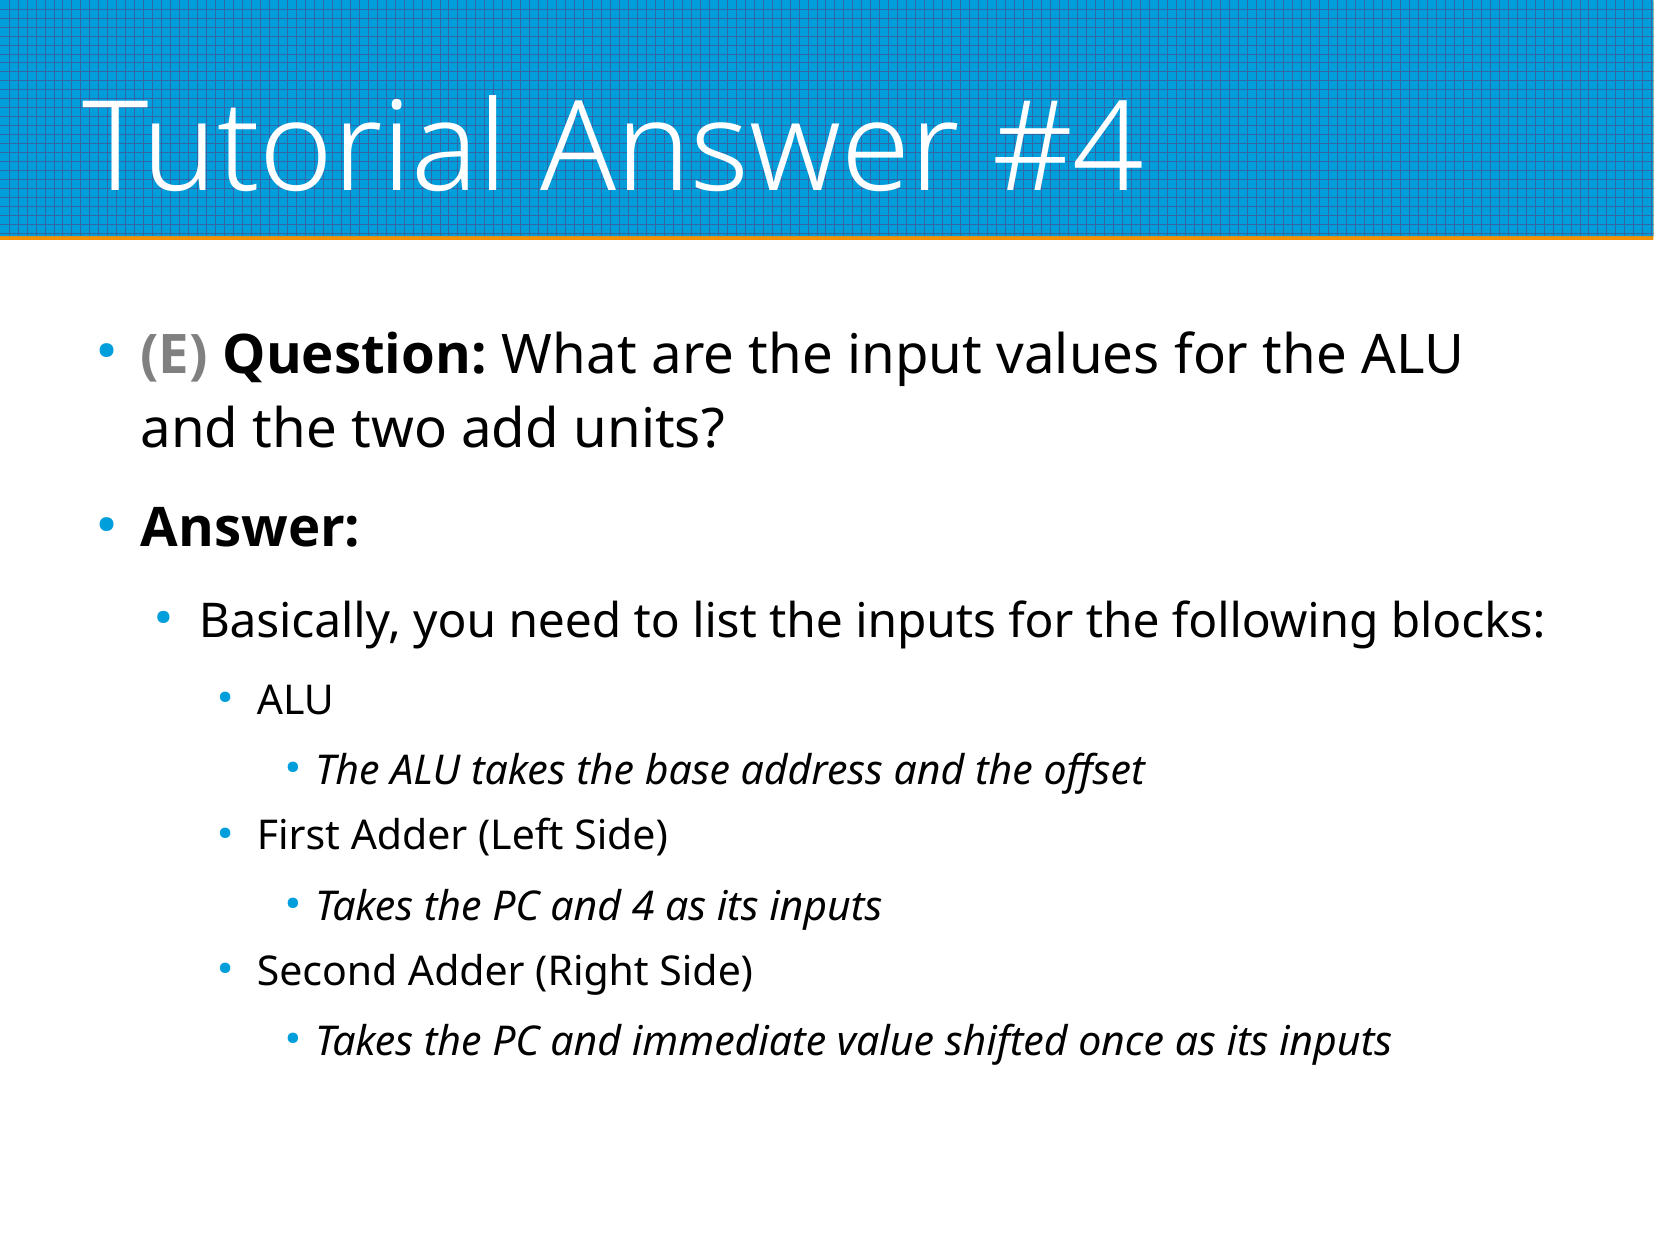

# Tutorial Answer #4
(E) Question: What are the input values for the ALU and the two add units?
Answer:
Basically, you need to list the inputs for the following blocks:
ALU
The ALU takes the base address and the offset
First Adder (Left Side)
Takes the PC and 4 as its inputs
Second Adder (Right Side)
Takes the PC and immediate value shifted once as its inputs